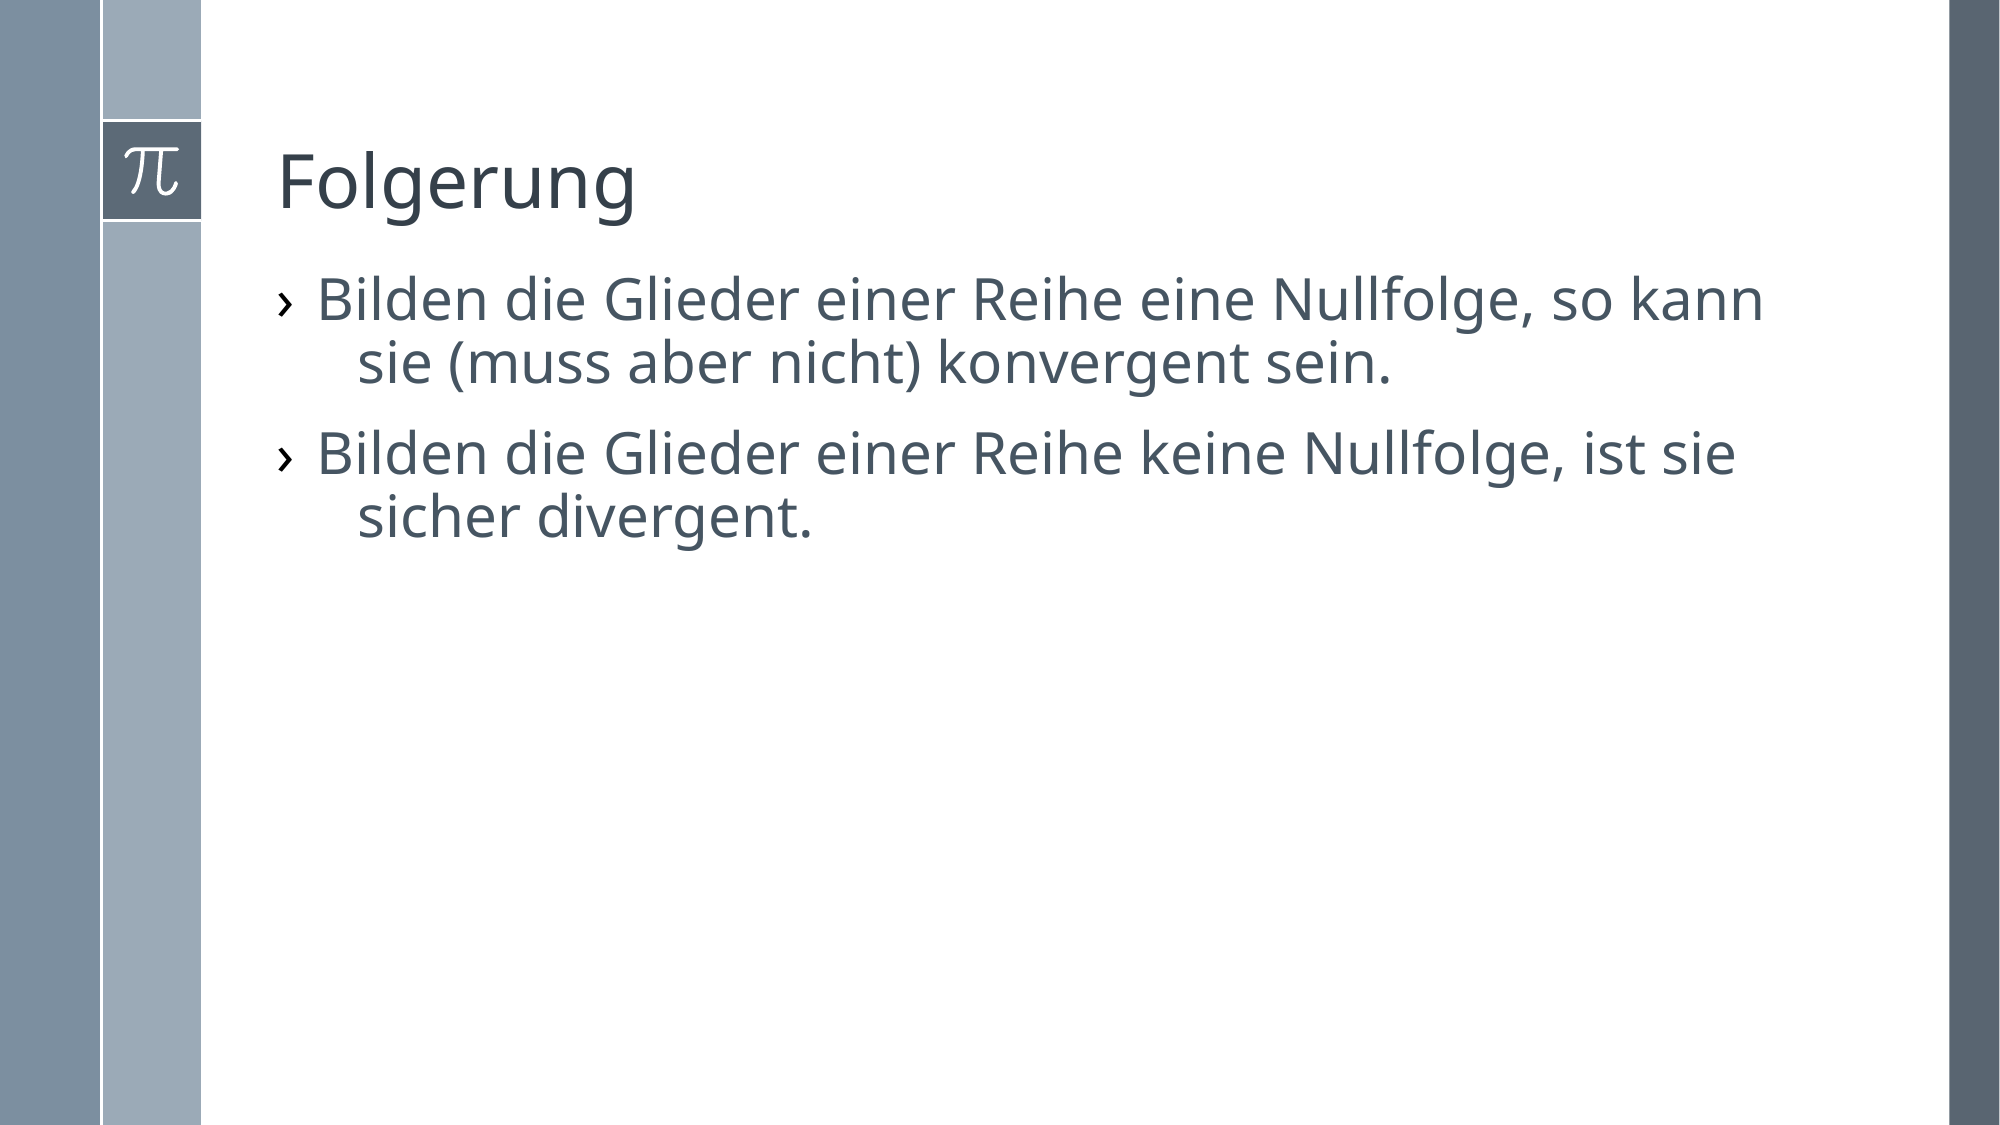

# Folgerung
Bilden die Glieder einer Reihe eine Nullfolge, so kann sie (muss aber nicht) konvergent sein.
Bilden die Glieder einer Reihe keine Nullfolge, ist sie sicher divergent.